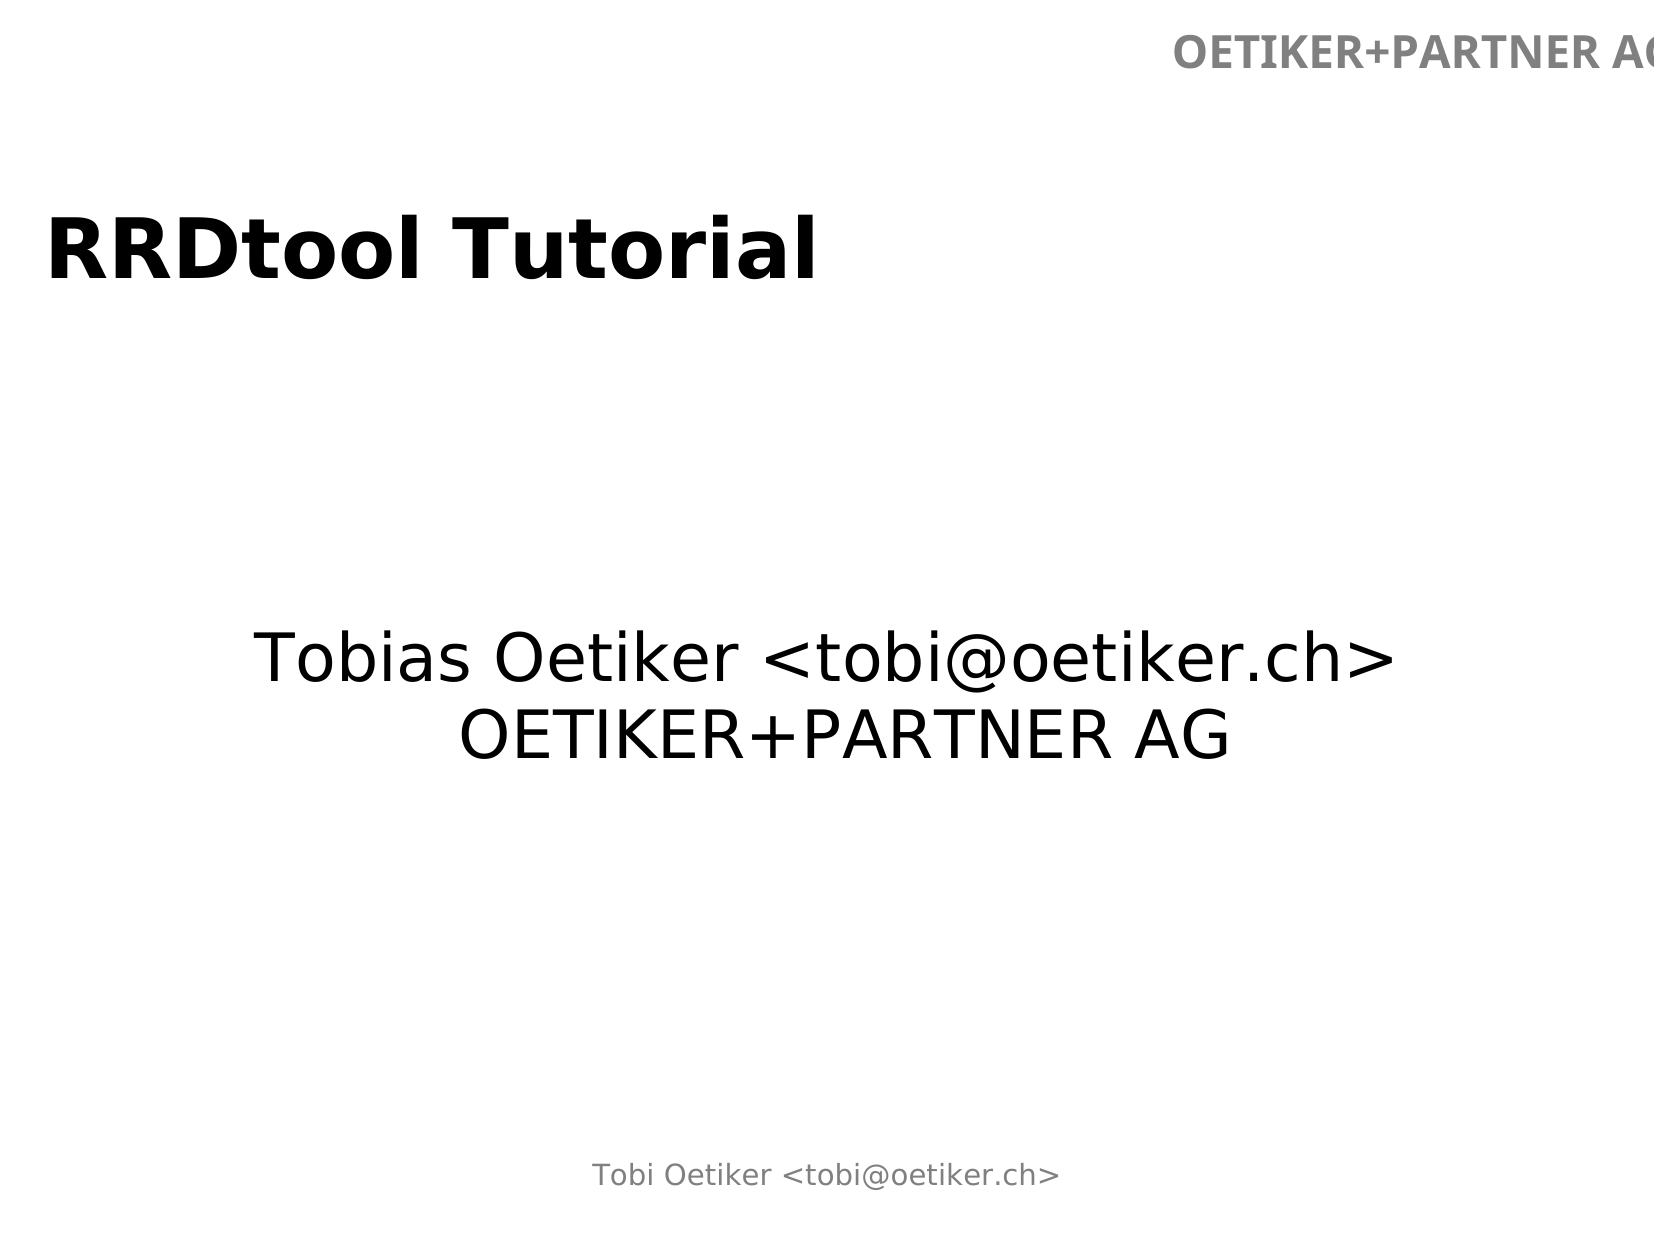

# RRDtool Tutorial
Tobias Oetiker <tobi@oetiker.ch>
OETIKER+PARTNER AG